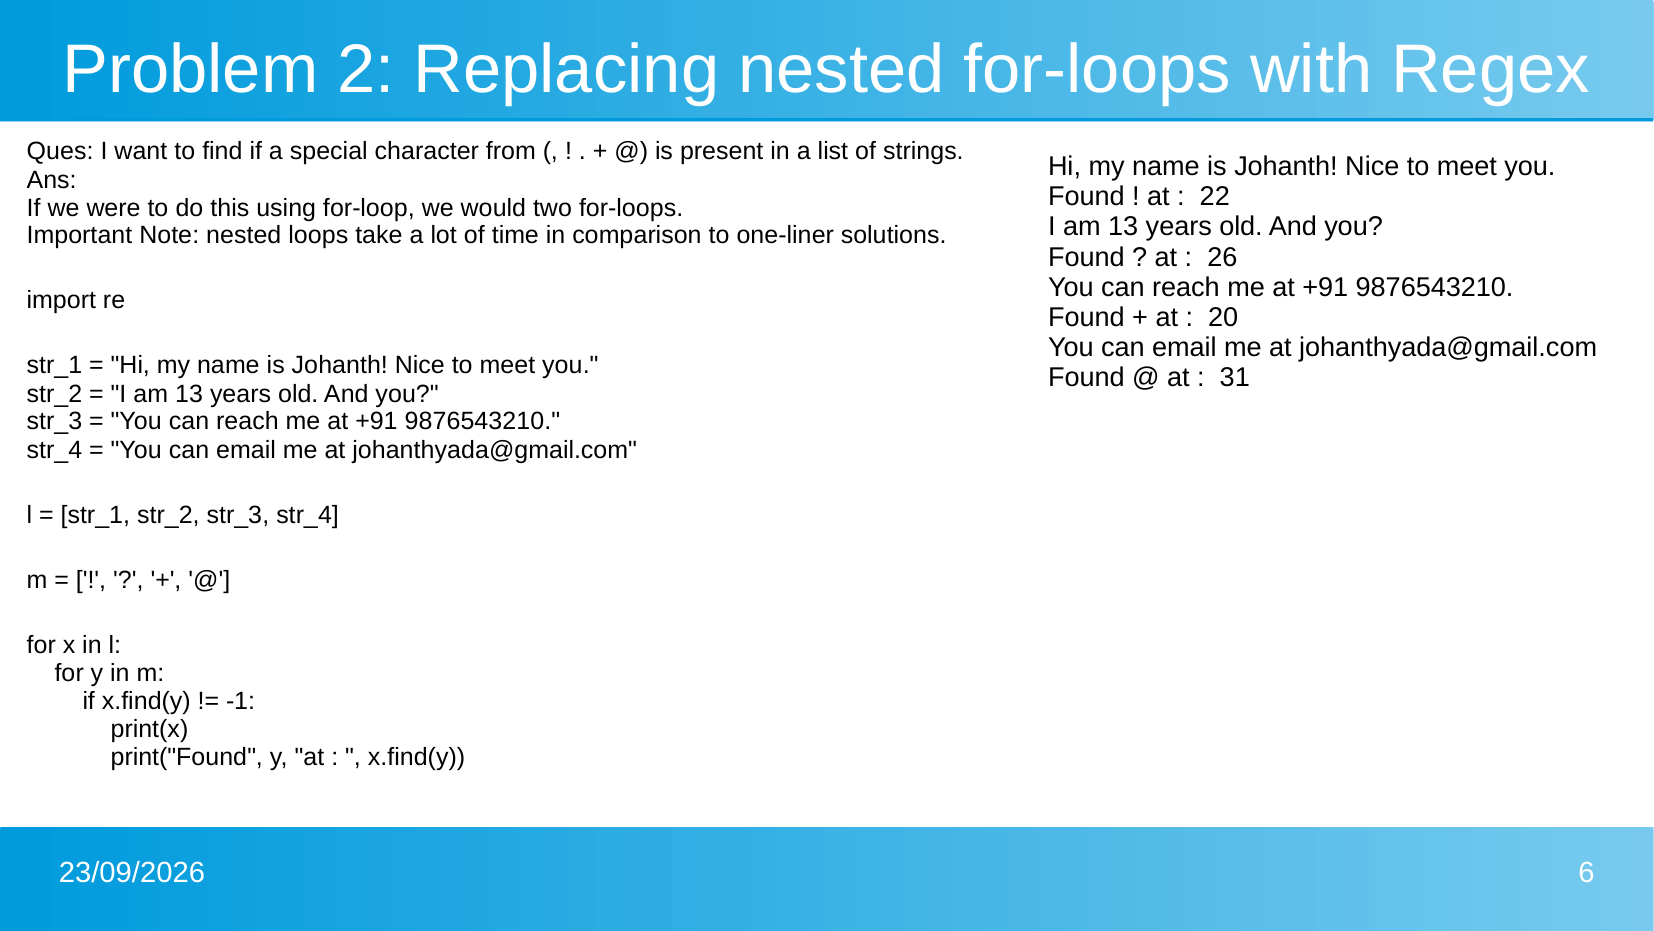

# Problem 2: Replacing nested for-loops with Regex
Ques: I want to find if a special character from (, ! . + @) is present in a list of strings.
Ans:
If we were to do this using for-loop, we would two for-loops.
Important Note: nested loops take a lot of time in comparison to one-liner solutions.
import re
str_1 = "Hi, my name is Johanth! Nice to meet you."
str_2 = "I am 13 years old. And you?"
str_3 = "You can reach me at +91 9876543210."
str_4 = "You can email me at johanthyada@gmail.com"
l = [str_1, str_2, str_3, str_4]
m = ['!', '?', '+', '@']
for x in l:
 for y in m:
 if x.find(y) != -1:
 print(x)
 print("Found", y, "at : ", x.find(y))
Hi, my name is Johanth! Nice to meet you.
Found ! at : 22
I am 13 years old. And you?
Found ? at : 26
You can reach me at +91 9876543210.
Found + at : 20
You can email me at johanthyada@gmail.com
Found @ at : 31
6